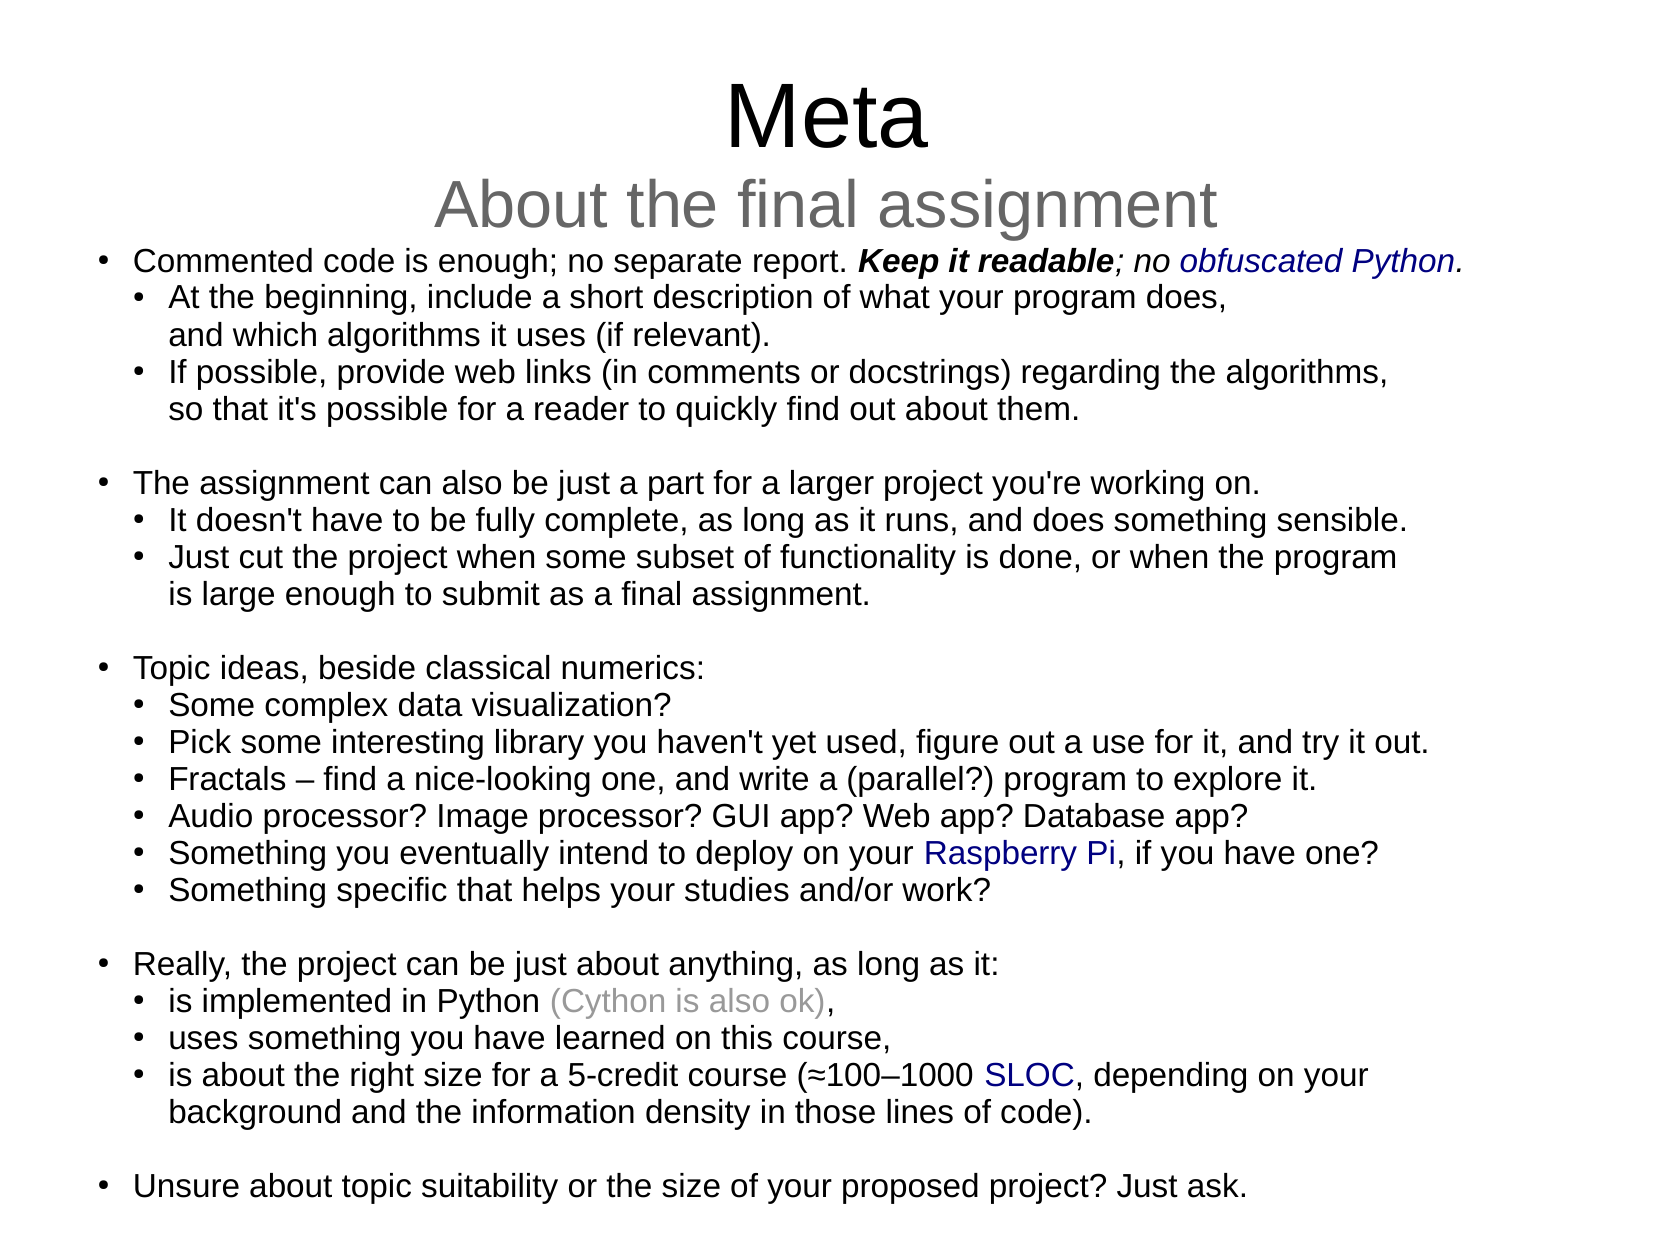

# Meta About the final assignment
Commented code is enough; no separate report. Keep it readable; no obfuscated Python.
At the beginning, include a short description of what your program does,
and which algorithms it uses (if relevant).
If possible, provide web links (in comments or docstrings) regarding the algorithms,
so that it's possible for a reader to quickly find out about them.
The assignment can also be just a part for a larger project you're working on.
It doesn't have to be fully complete, as long as it runs, and does something sensible.
Just cut the project when some subset of functionality is done, or when the program
is large enough to submit as a final assignment.
Topic ideas, beside classical numerics:
Some complex data visualization?
Pick some interesting library you haven't yet used, figure out a use for it, and try it out.
Fractals – find a nice-looking one, and write a (parallel?) program to explore it.
Audio processor? Image processor? GUI app? Web app? Database app?
Something you eventually intend to deploy on your Raspberry Pi, if you have one?
Something specific that helps your studies and/or work?
Really, the project can be just about anything, as long as it:
is implemented in Python (Cython is also ok),
uses something you have learned on this course,
is about the right size for a 5-credit course (≈100–1000 SLOC, depending on your background and the information density in those lines of code).
Unsure about topic suitability or the size of your proposed project? Just ask.